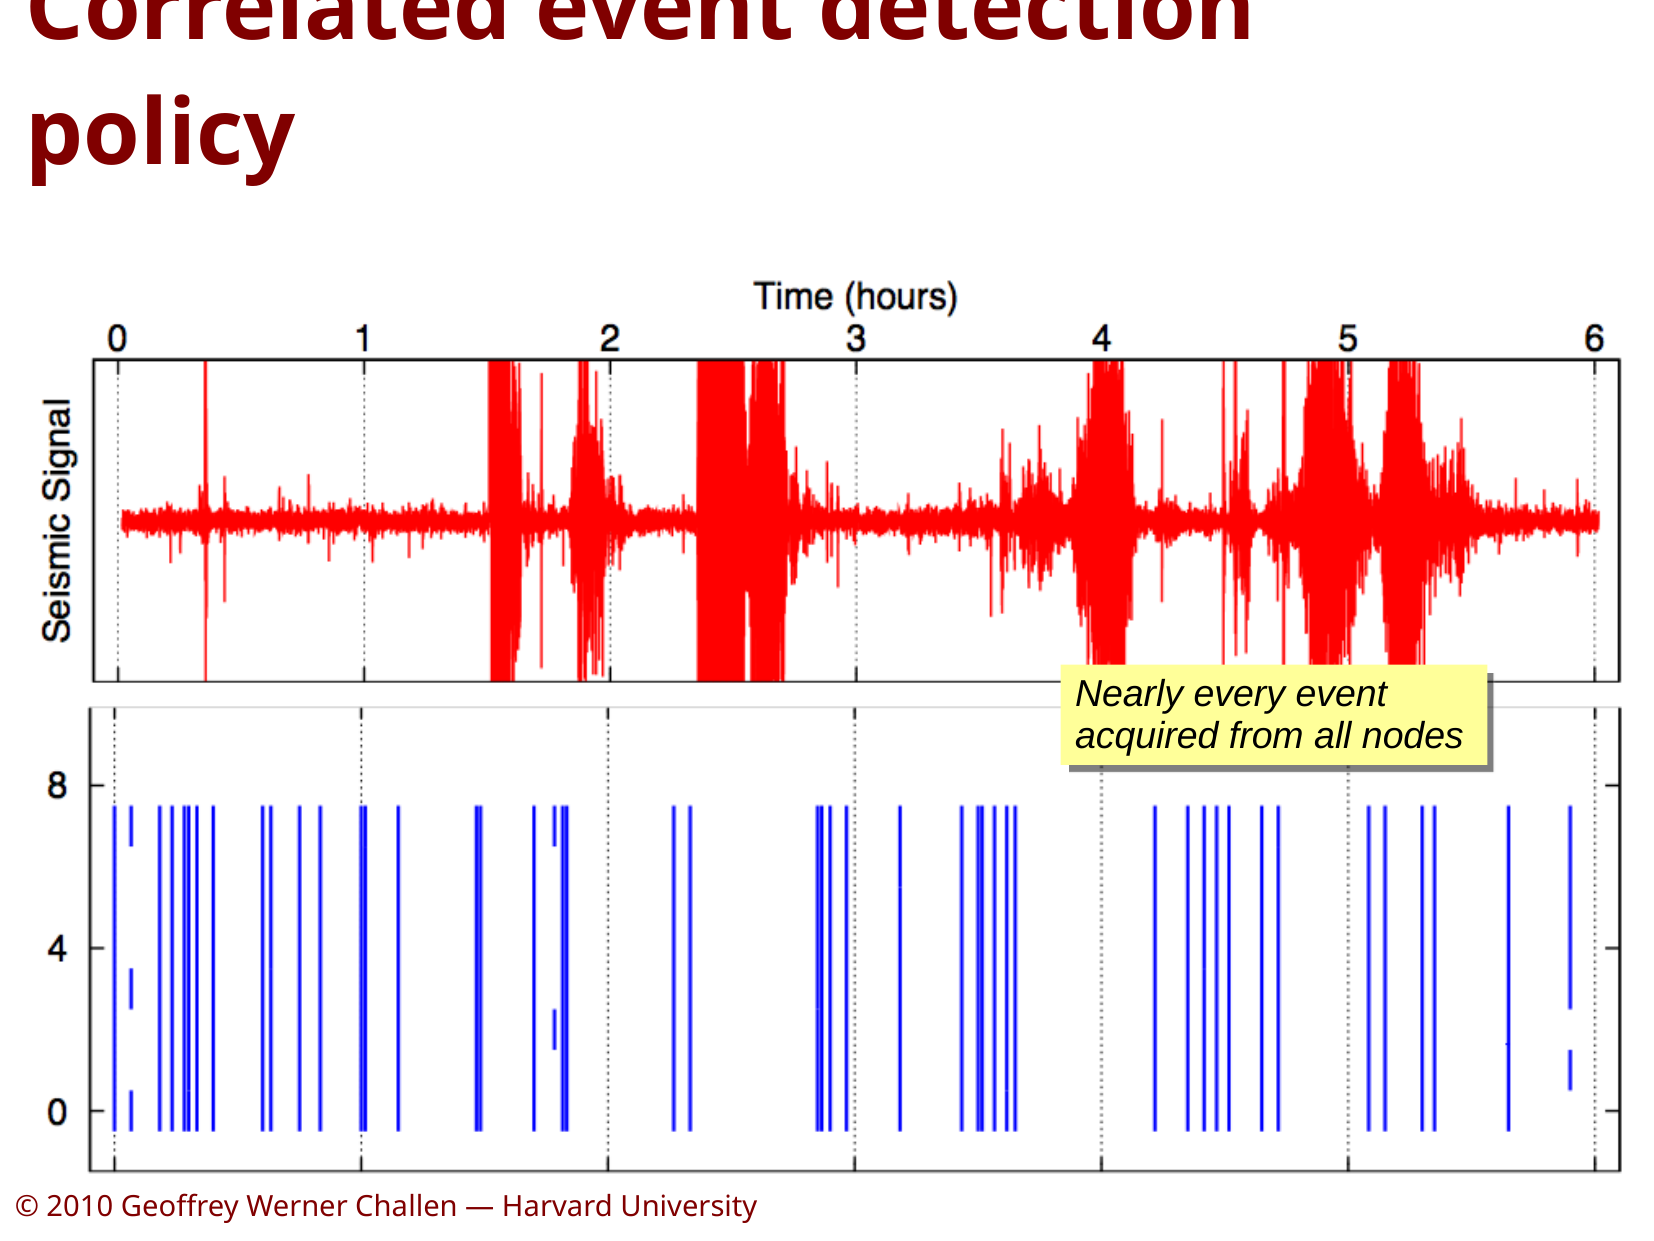

# Correlated event detection policy
Nearly every event acquired from all nodes